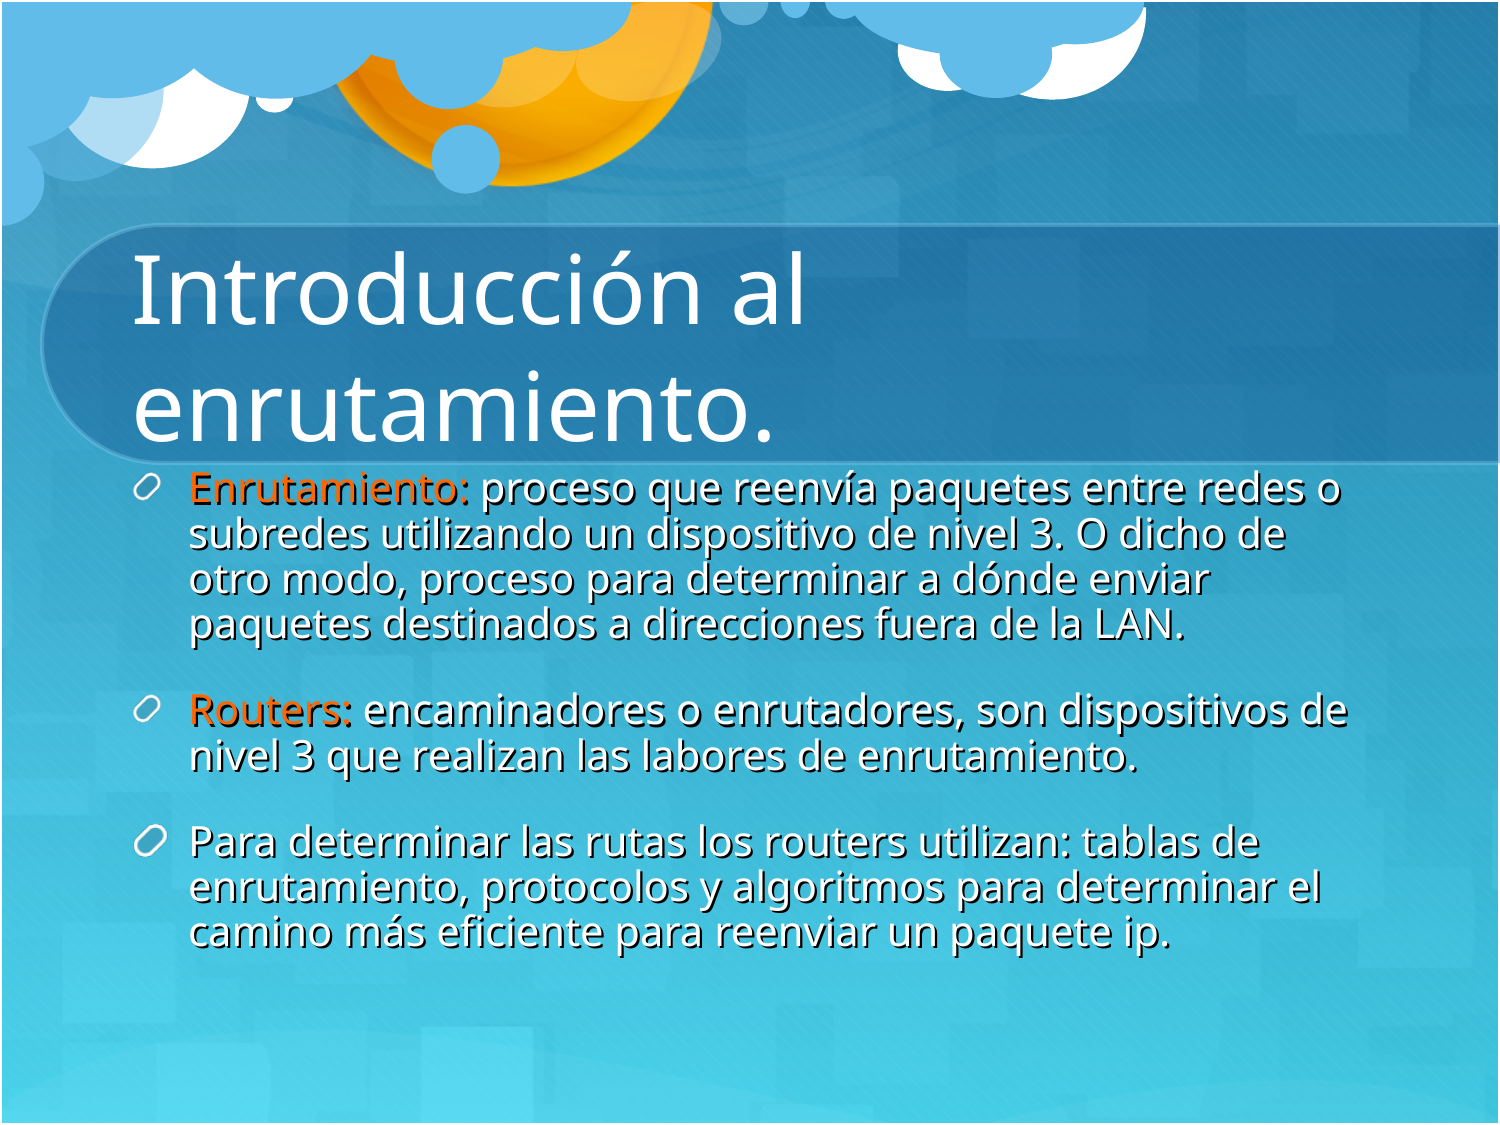

# Introducción al enrutamiento.
Enrutamiento: proceso que reenvía paquetes entre redes o subredes utilizando un dispositivo de nivel 3. O dicho de otro modo, proceso para determinar a dónde enviar paquetes destinados a direcciones fuera de la LAN.
Routers: encaminadores o enrutadores, son dispositivos de nivel 3 que realizan las labores de enrutamiento.
Para determinar las rutas los routers utilizan: tablas de enrutamiento, protocolos y algoritmos para determinar el camino más eficiente para reenviar un paquete ip.